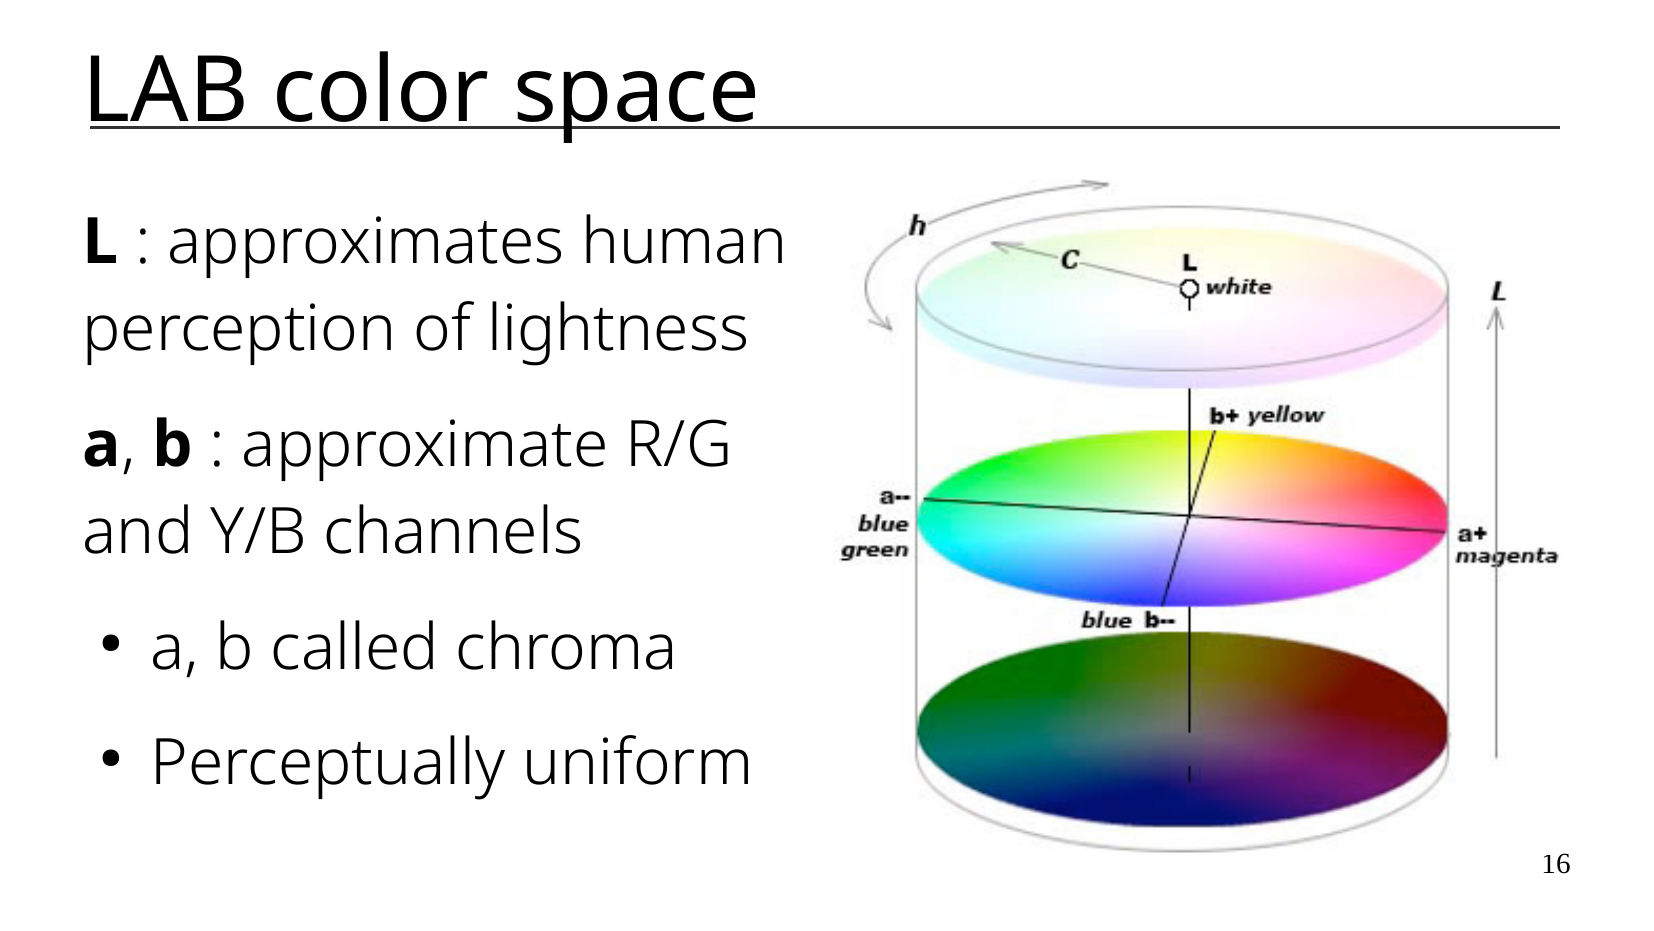

# LAB color space
L : approximates human perception of lightness
a, b : approximate R/G and Y/B channels
a, b called chroma
Perceptually uniform
16